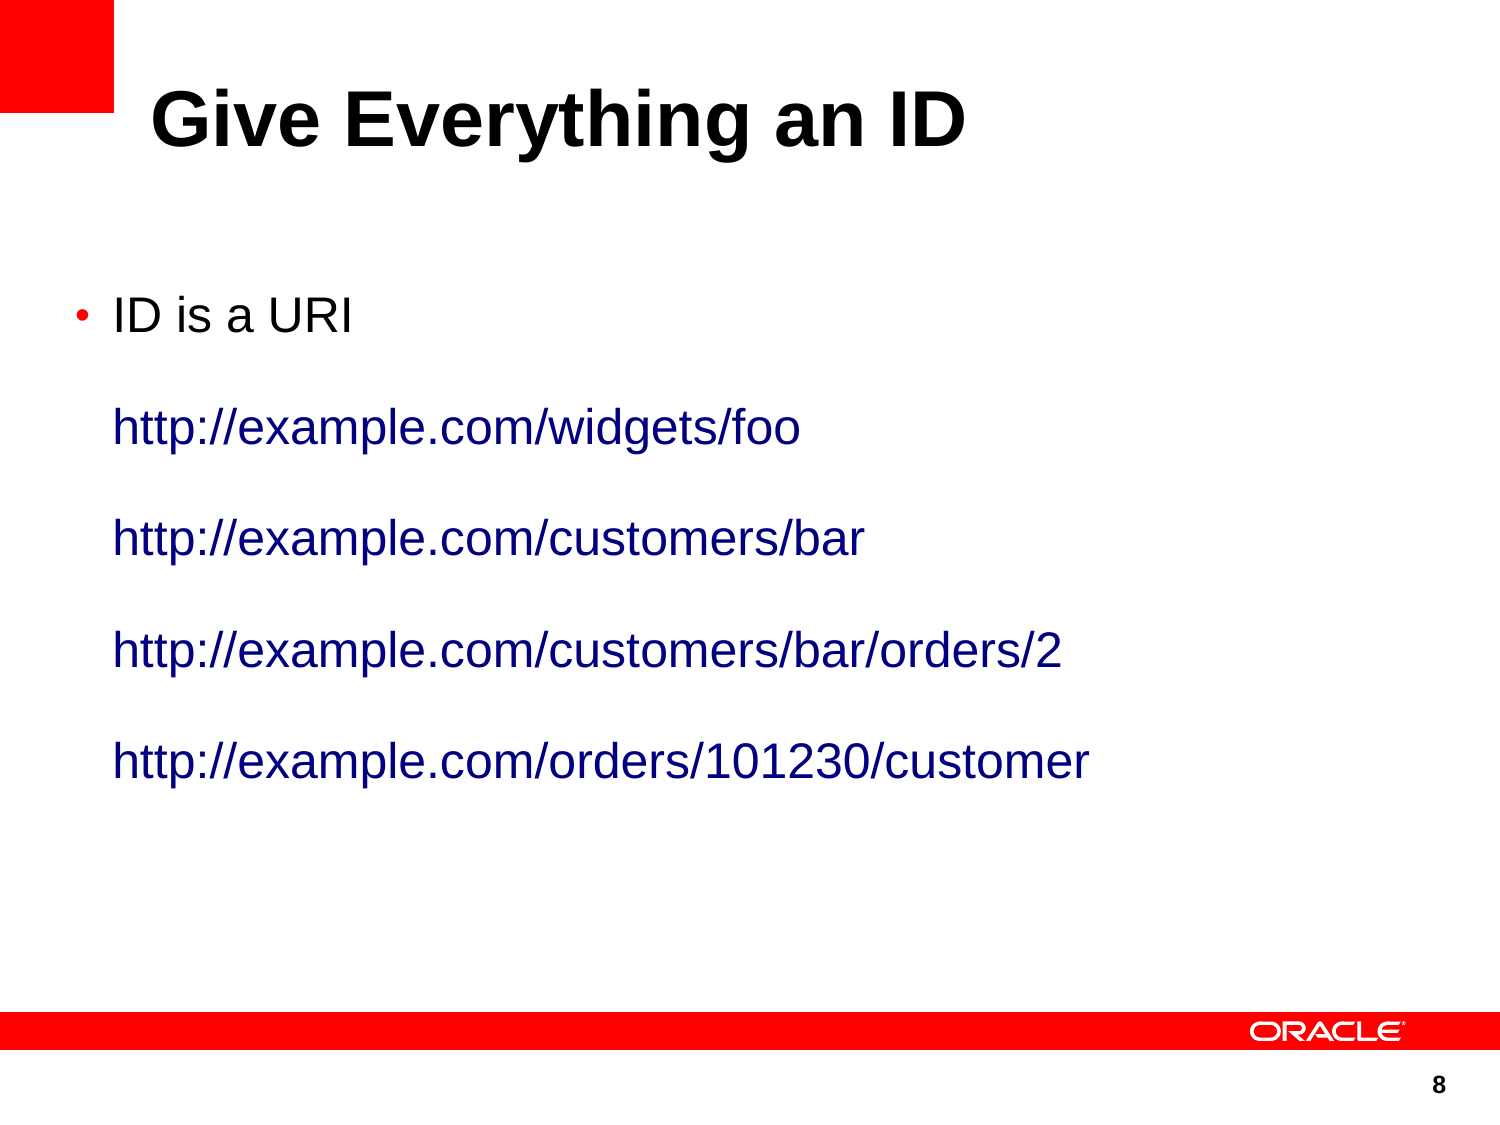

# Give Everything an ID
ID is a URI
http://example.com/widgets/foo
http://example.com/customers/bar
http://example.com/customers/bar/orders/2
http://example.com/orders/101230/customer